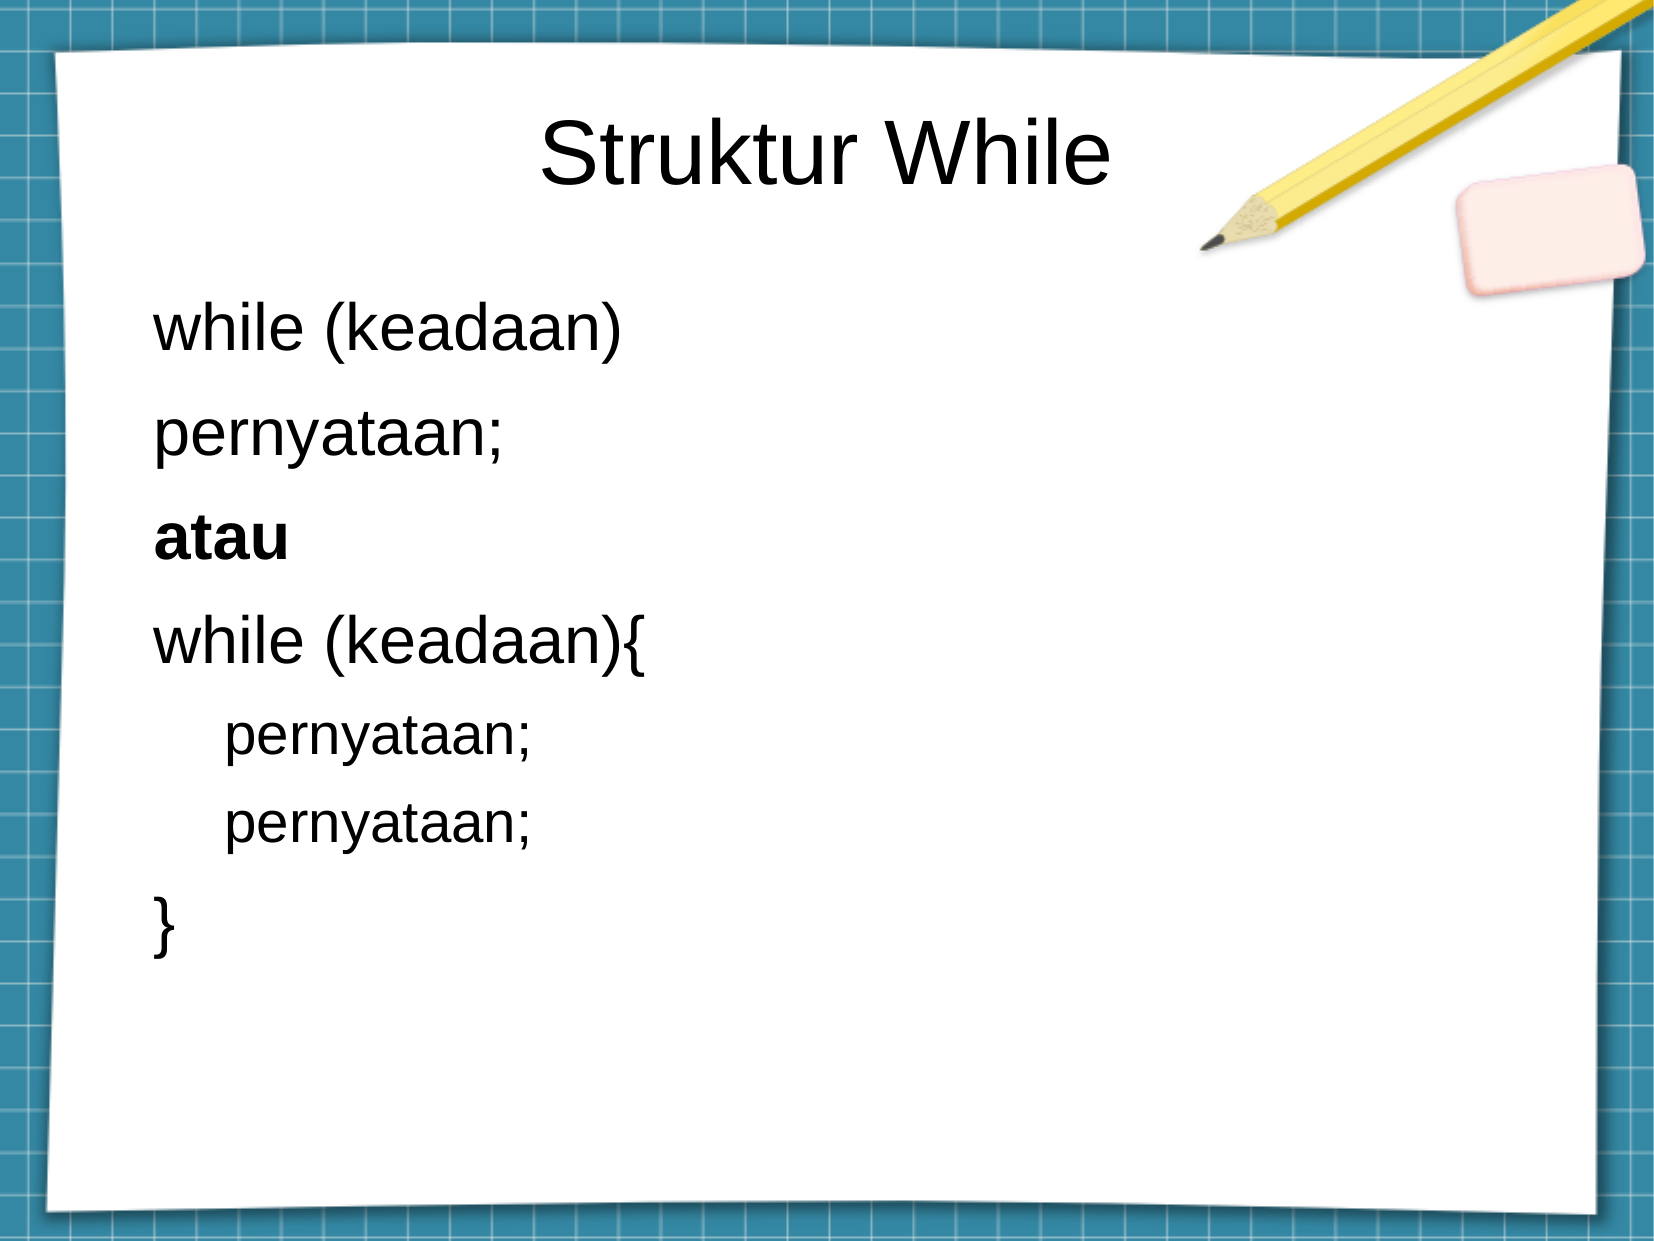

# Struktur While
while (keadaan)
pernyataan;
atau
while (keadaan){
pernyataan;
pernyataan;
}